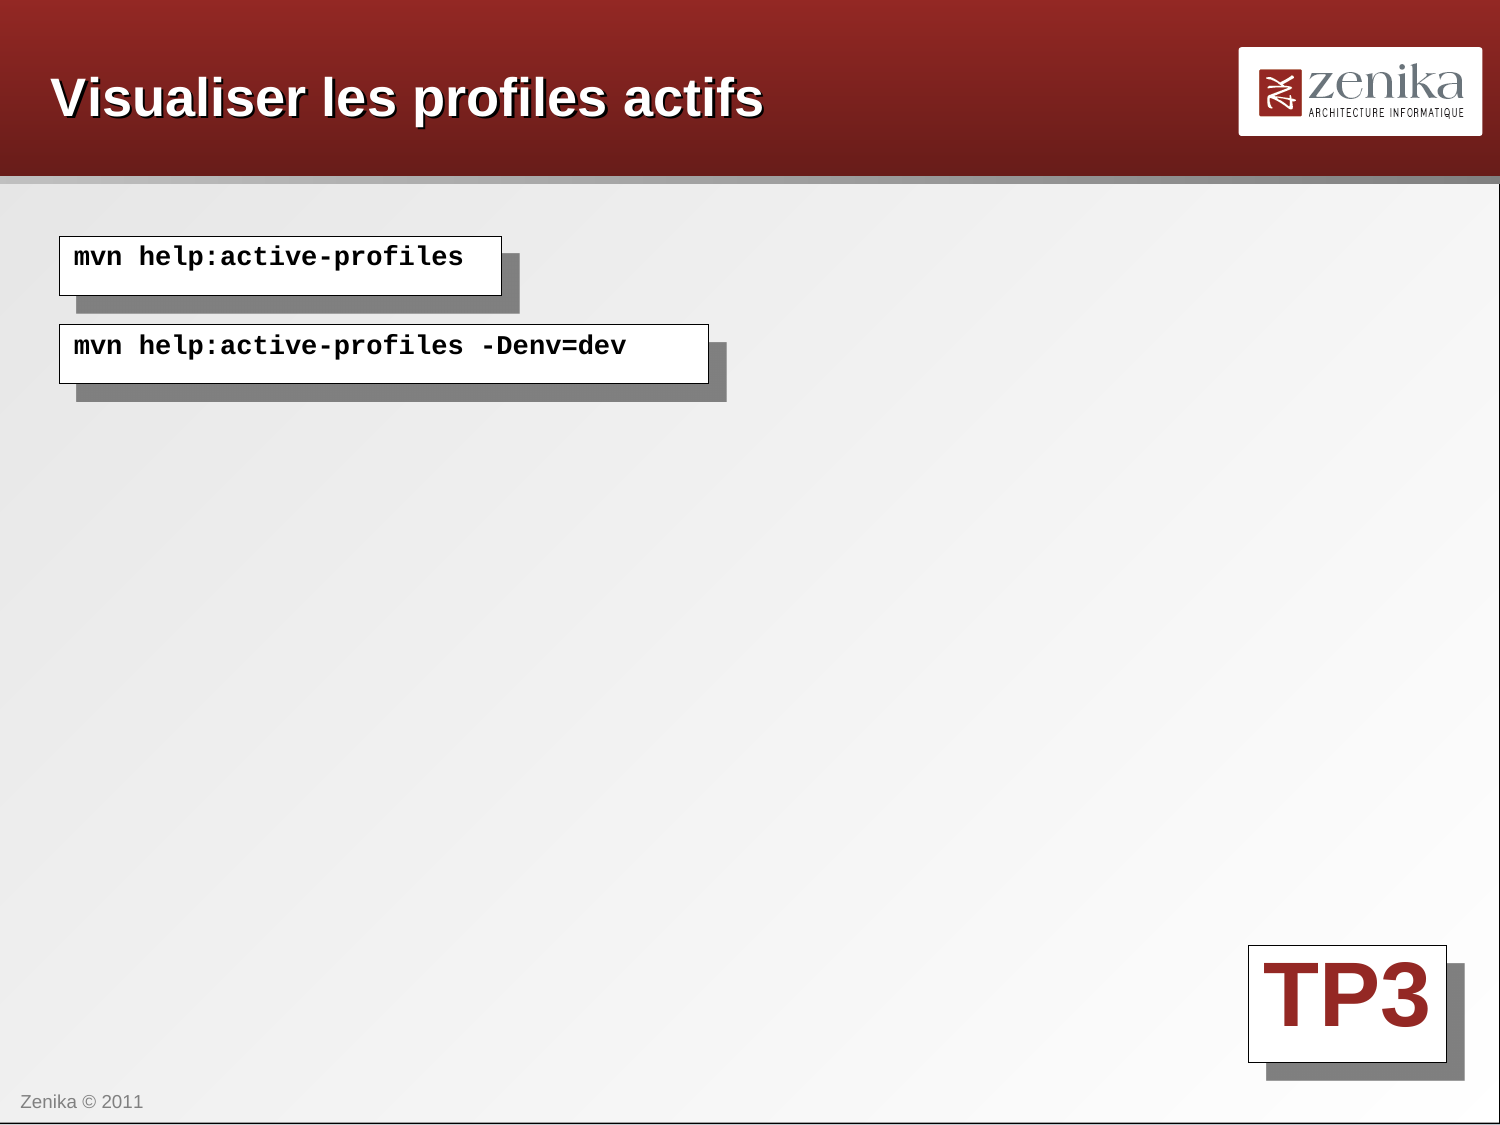

# Visualiser les profiles actifs
mvn help:active-profiles
mvn help:active-profiles -Denv=dev
TP3